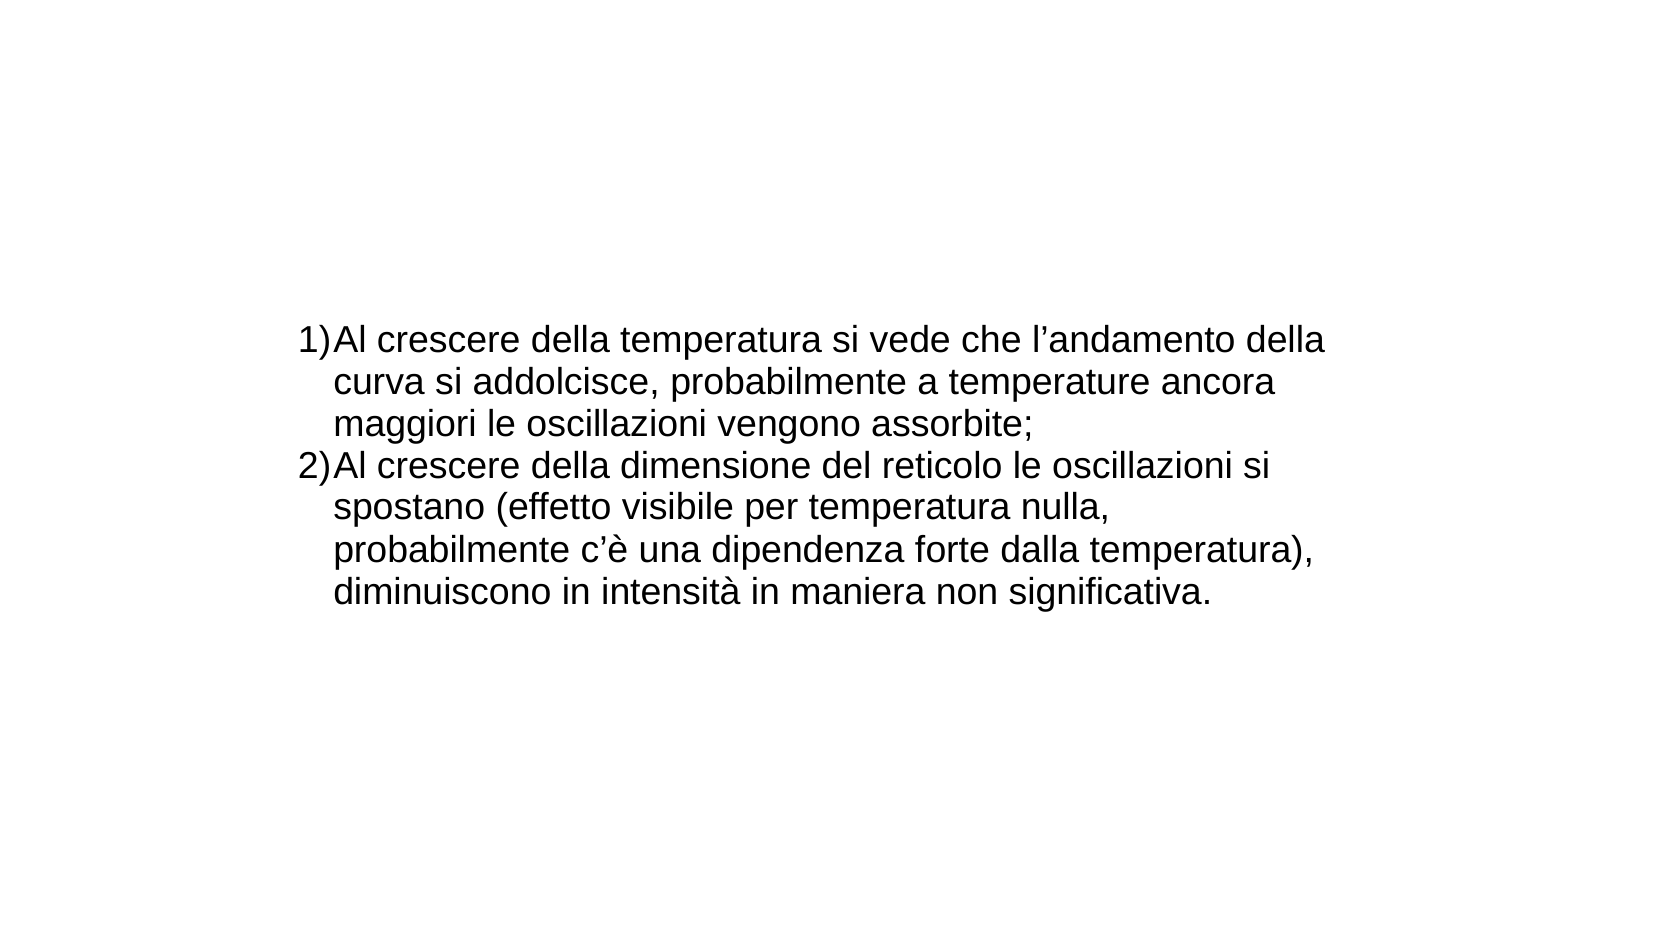

Al crescere della temperatura si vede che l’andamento della curva si addolcisce, probabilmente a temperature ancora maggiori le oscillazioni vengono assorbite;
Al crescere della dimensione del reticolo le oscillazioni si spostano (effetto visibile per temperatura nulla, probabilmente c’è una dipendenza forte dalla temperatura), diminuiscono in intensità in maniera non significativa.